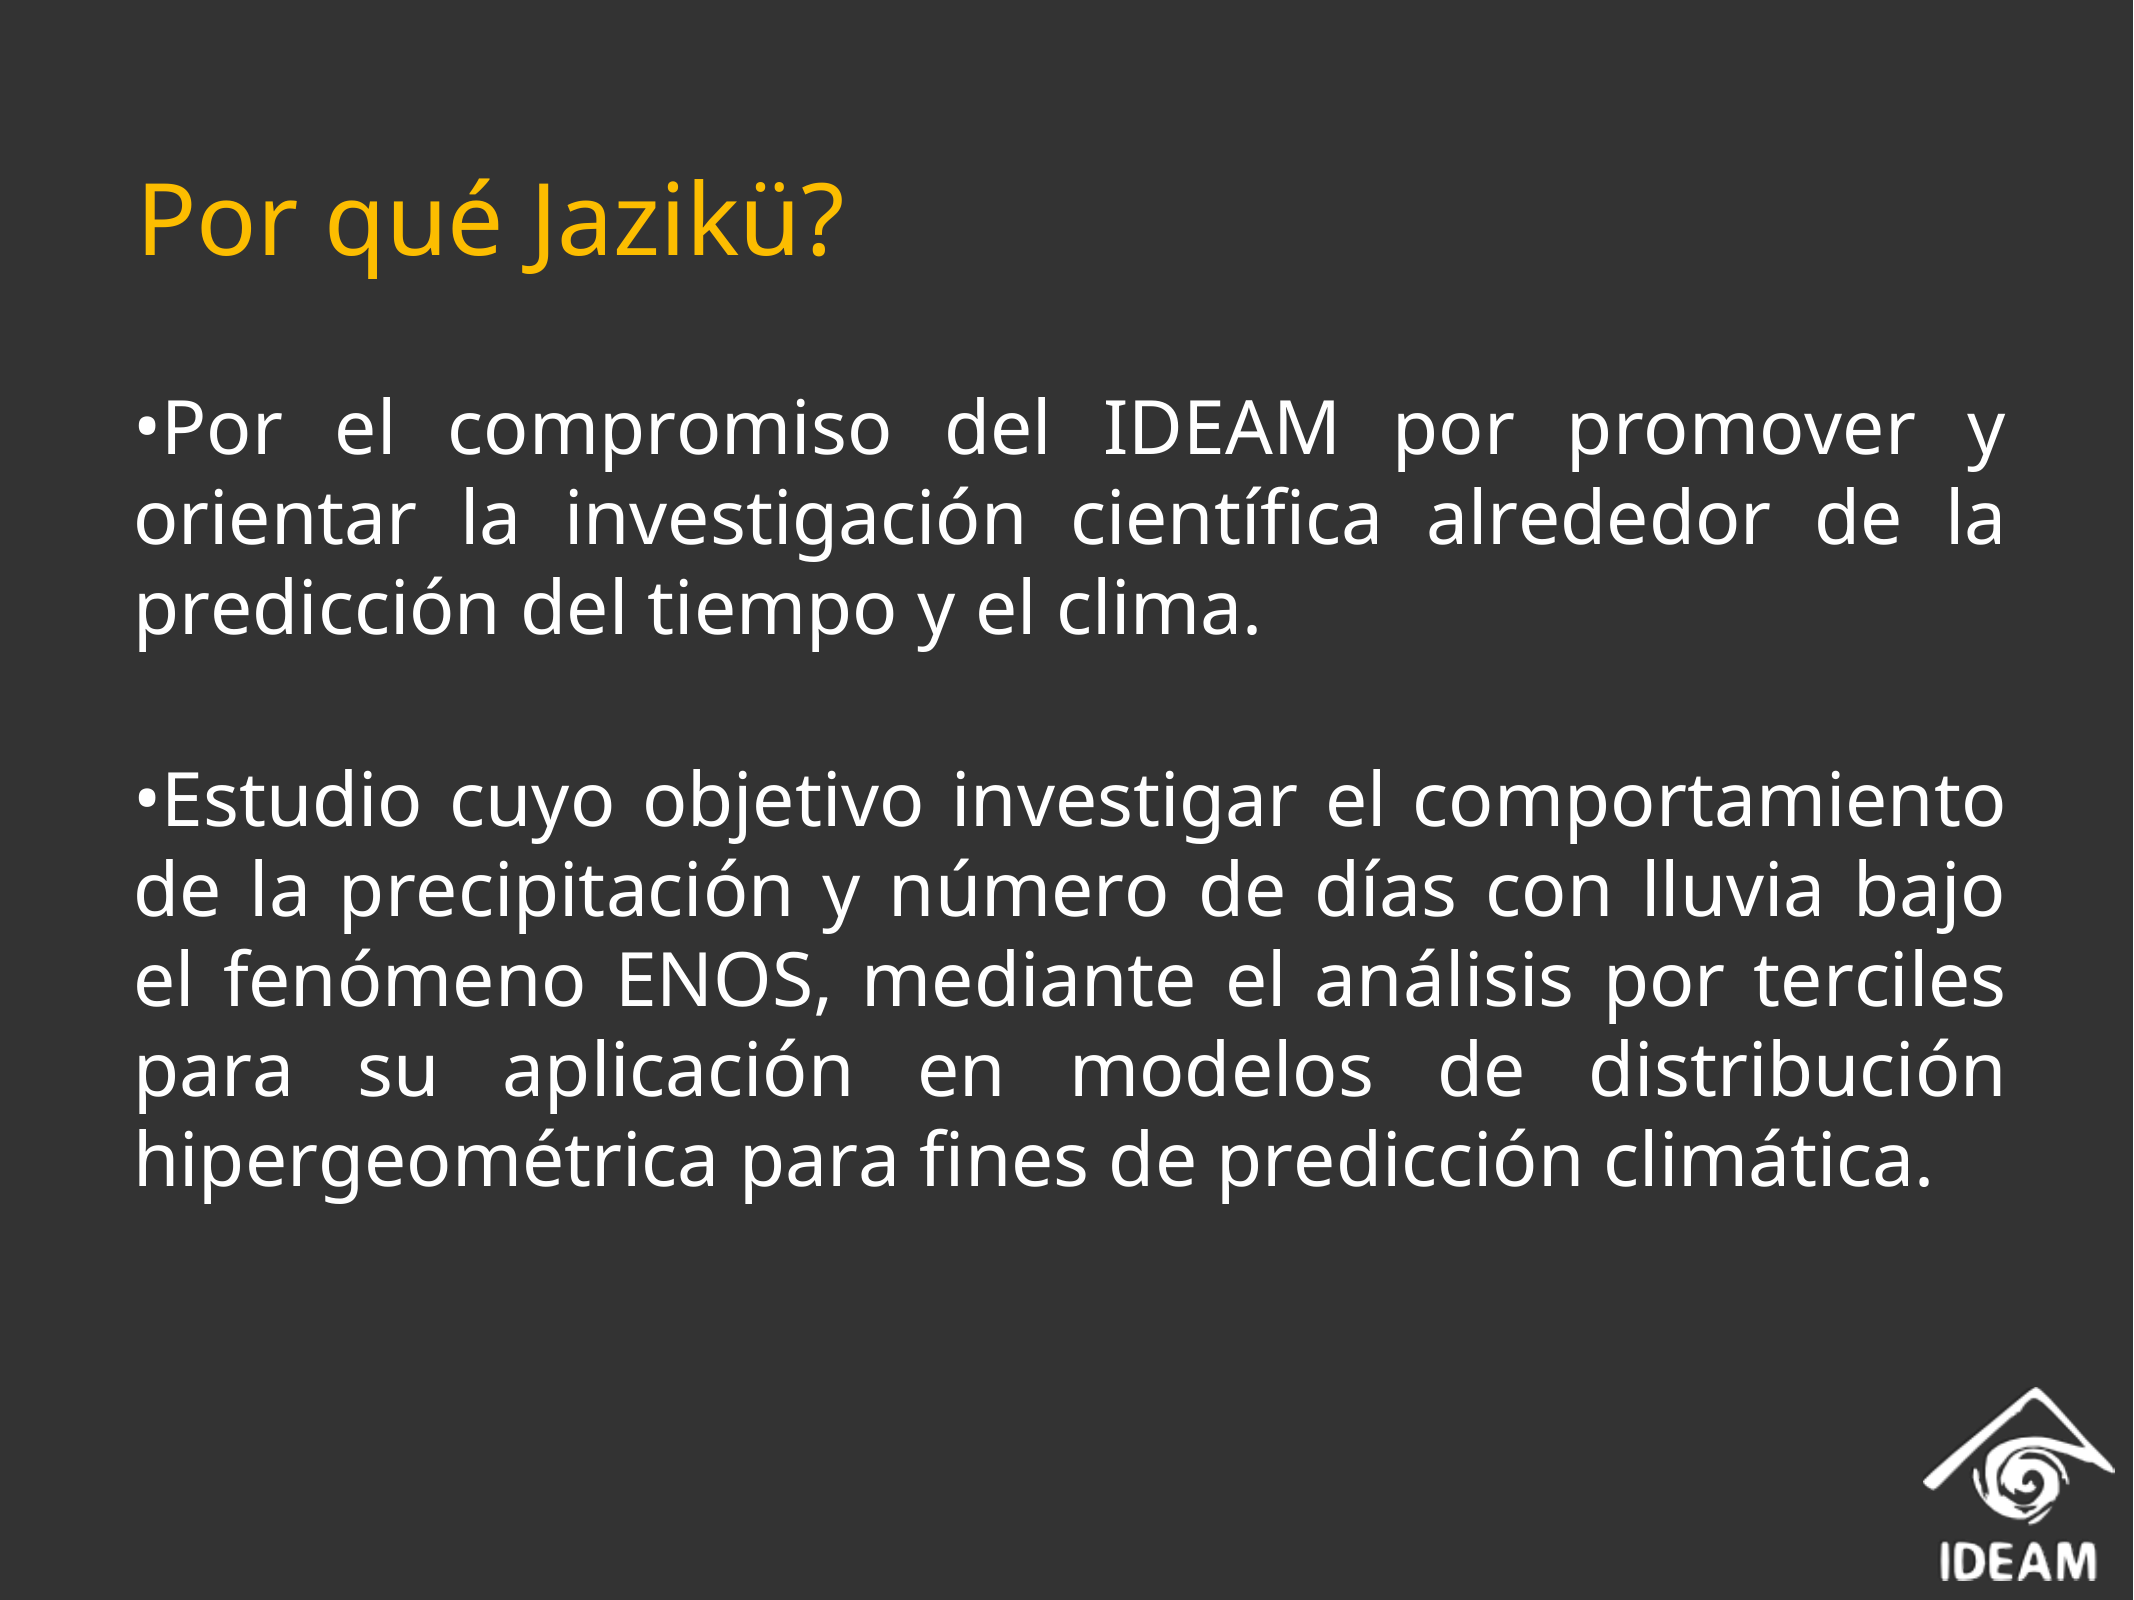

Por qué Jazikü?
Por el compromiso del IDEAM por promover y orientar la investigación científica alrededor de la predicción del tiempo y el clima.
Estudio cuyo objetivo investigar el comportamiento de la precipitación y número de días con lluvia bajo el fenómeno ENOS, mediante el análisis por terciles para su aplicación en modelos de distribución hipergeométrica para fines de predicción climática.